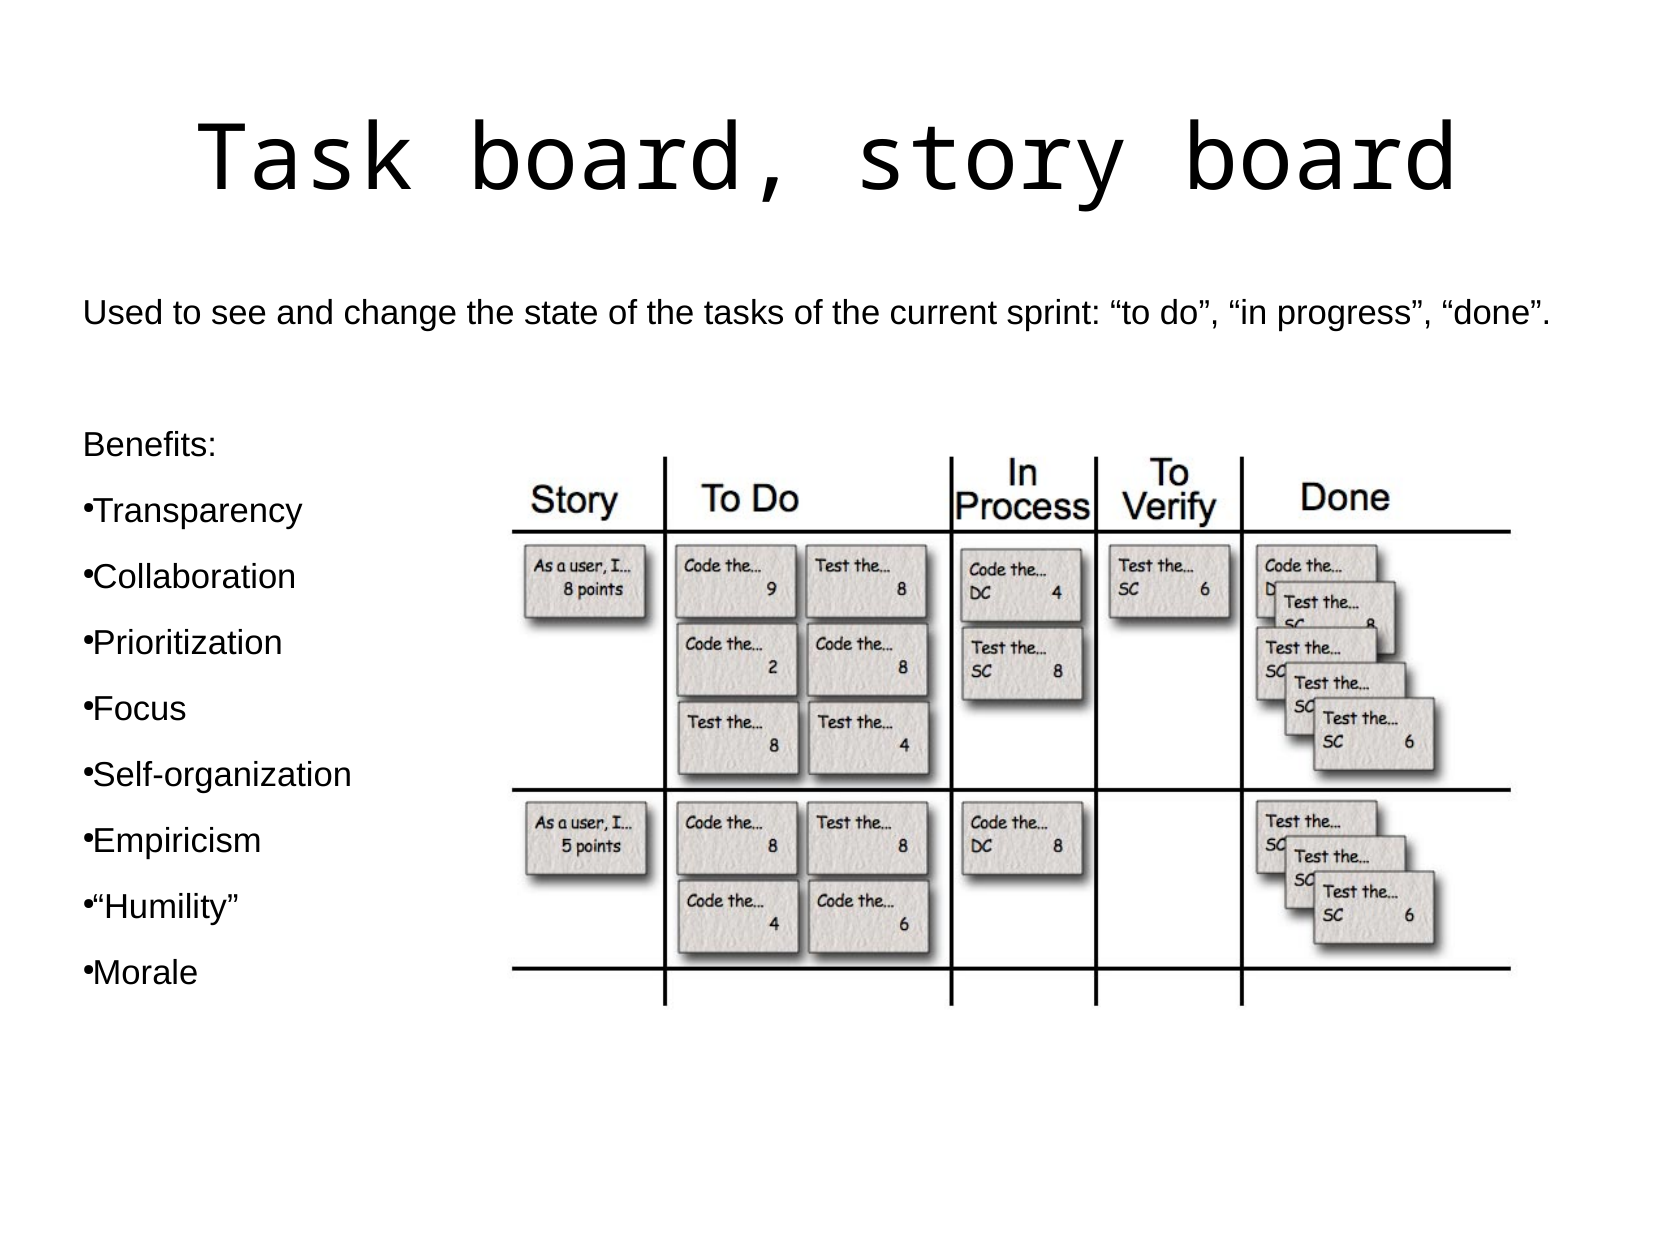

# Task board, story board
Used to see and change the state of the tasks of the current sprint: “to do”, “in progress”, “done”.
Benefits:
Transparency
Collaboration
Prioritization
Focus
Self-organization
Empiricism
“Humility”
Morale